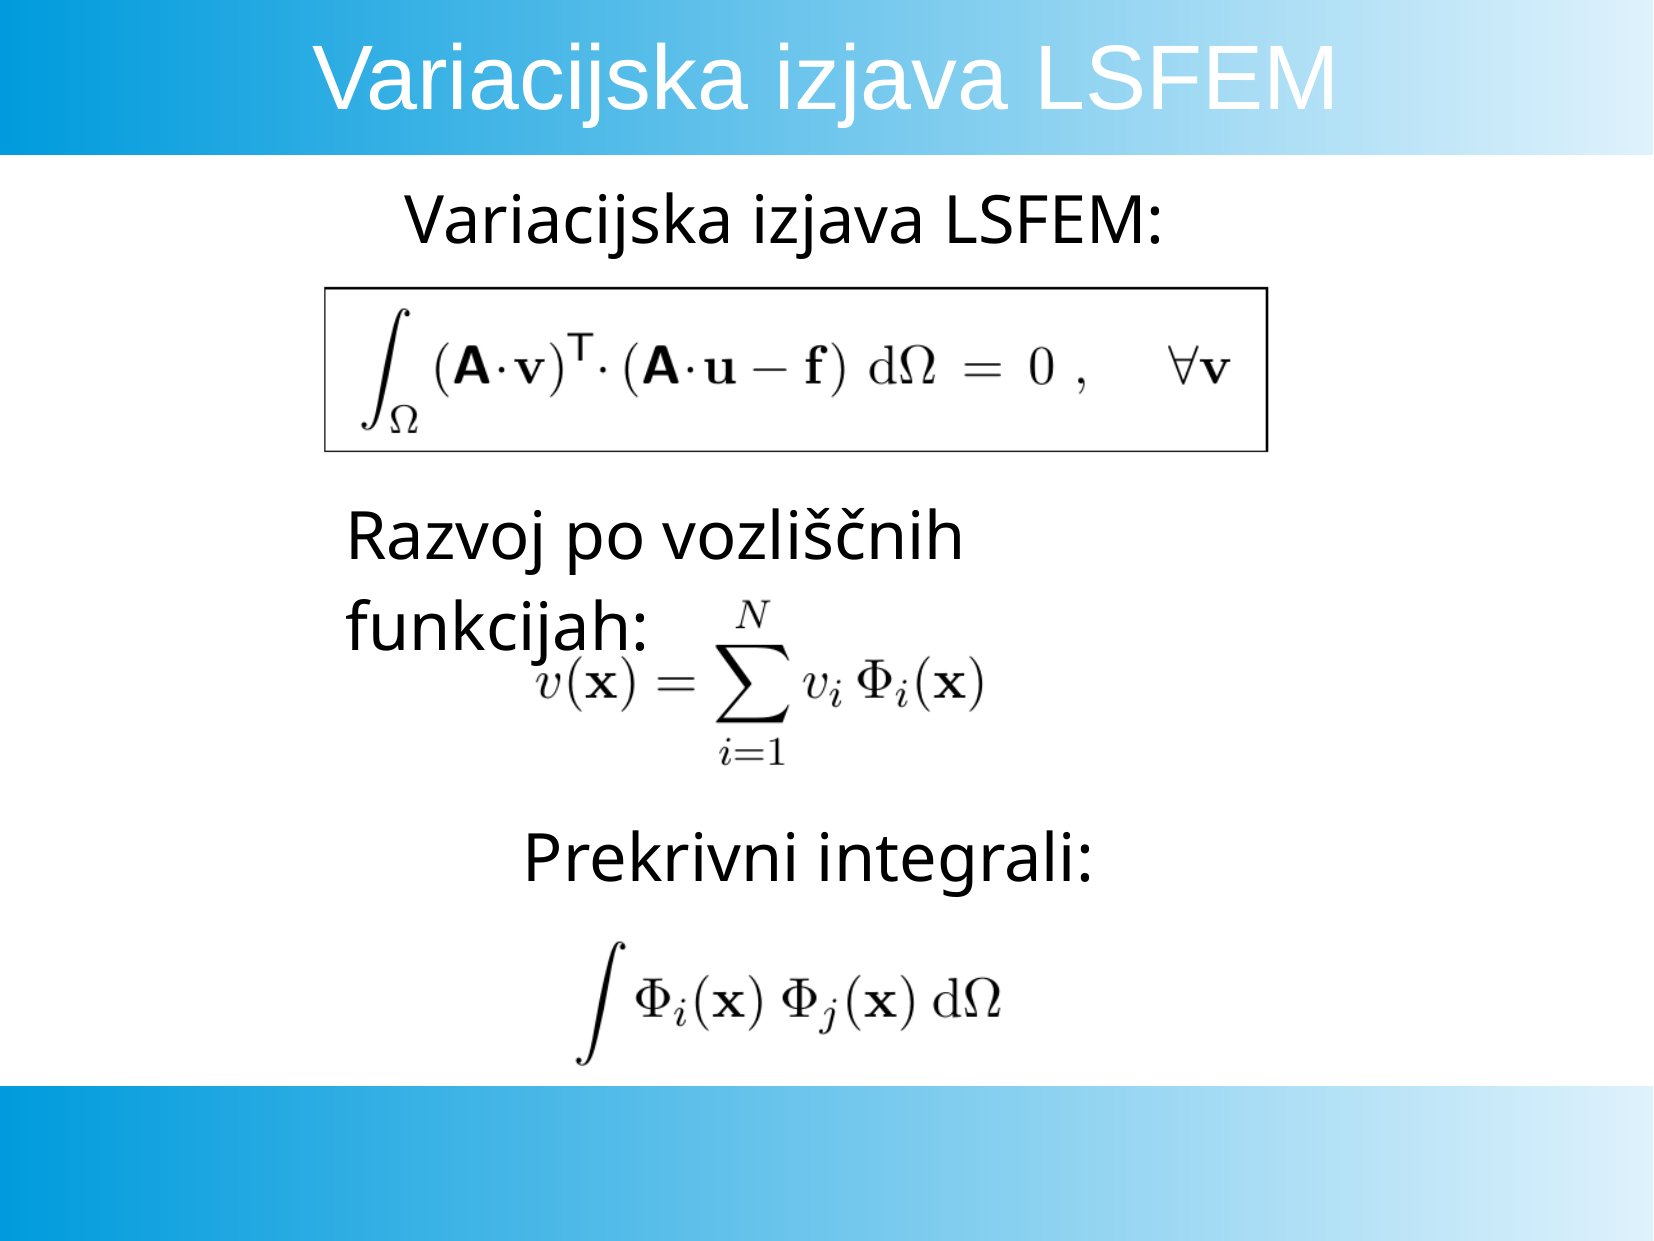

# Variacijska izjava LSFEM
Variacijska izjava LSFEM:
Razvoj po vozliščnih funkcijah:
Prekrivni integrali: